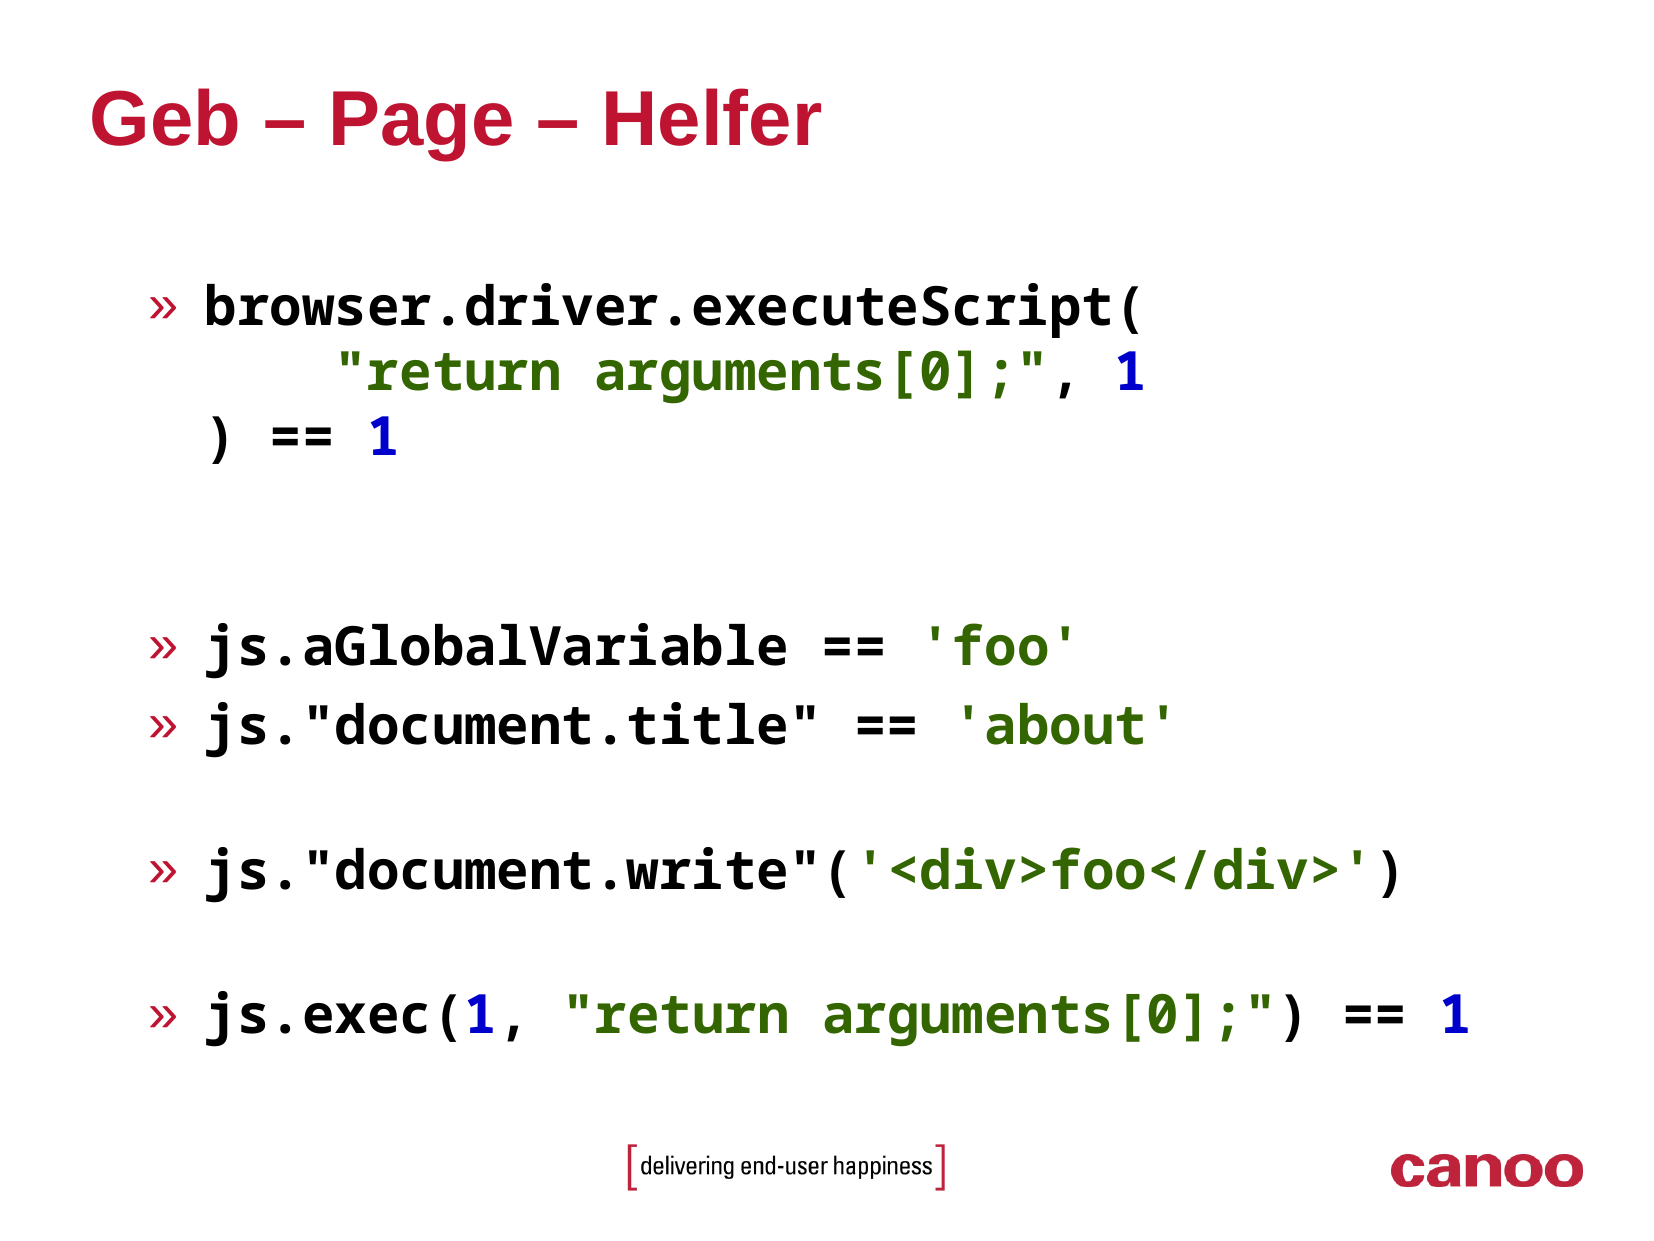

# Geb – Page – Helfer
browser.driver.executeScript(
 "return arguments[0];", 1
) == 1
js.aGlobalVariable == 'foo'
js."document.title" == 'about'
js."document.write"('<div>foo</div>')
js.exec(1, "return arguments[0];") == 1